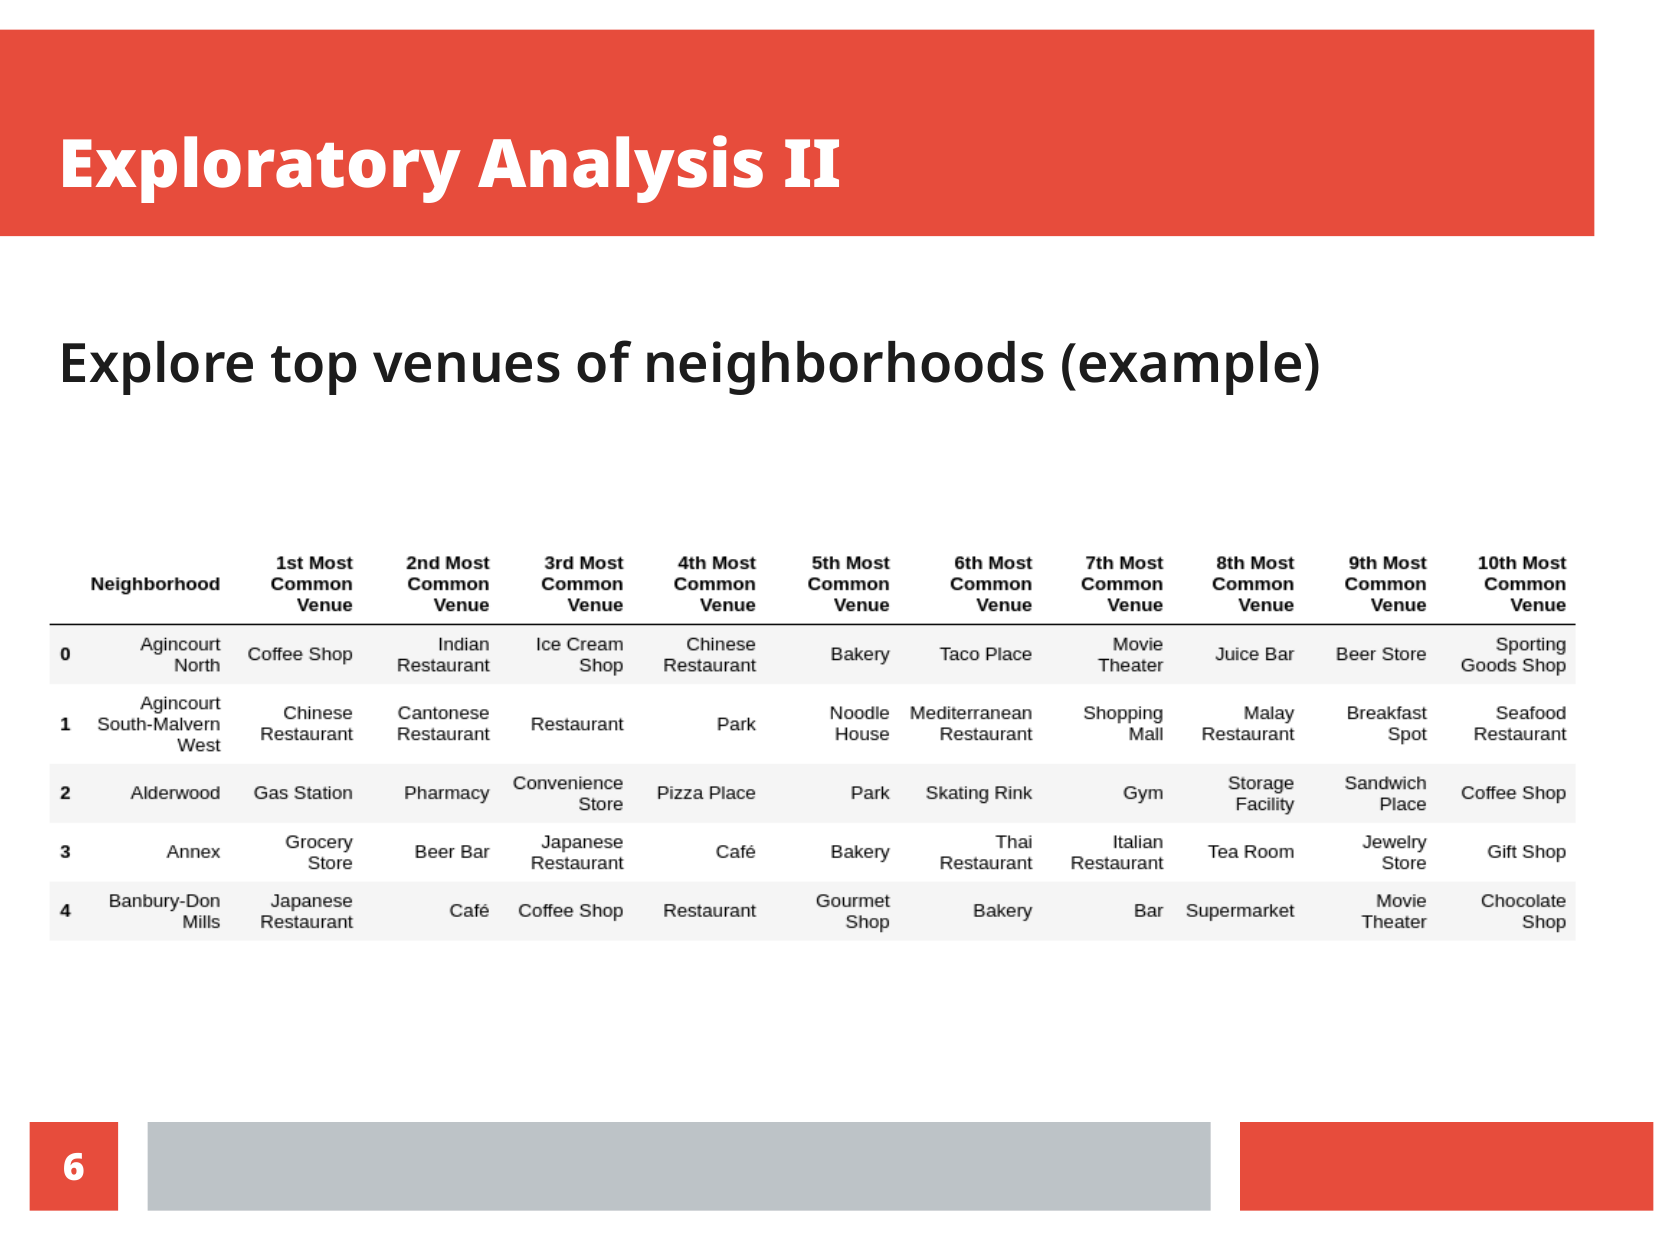

# Exploratory Analysis II
Explore top venues of neighborhoods (example)
6